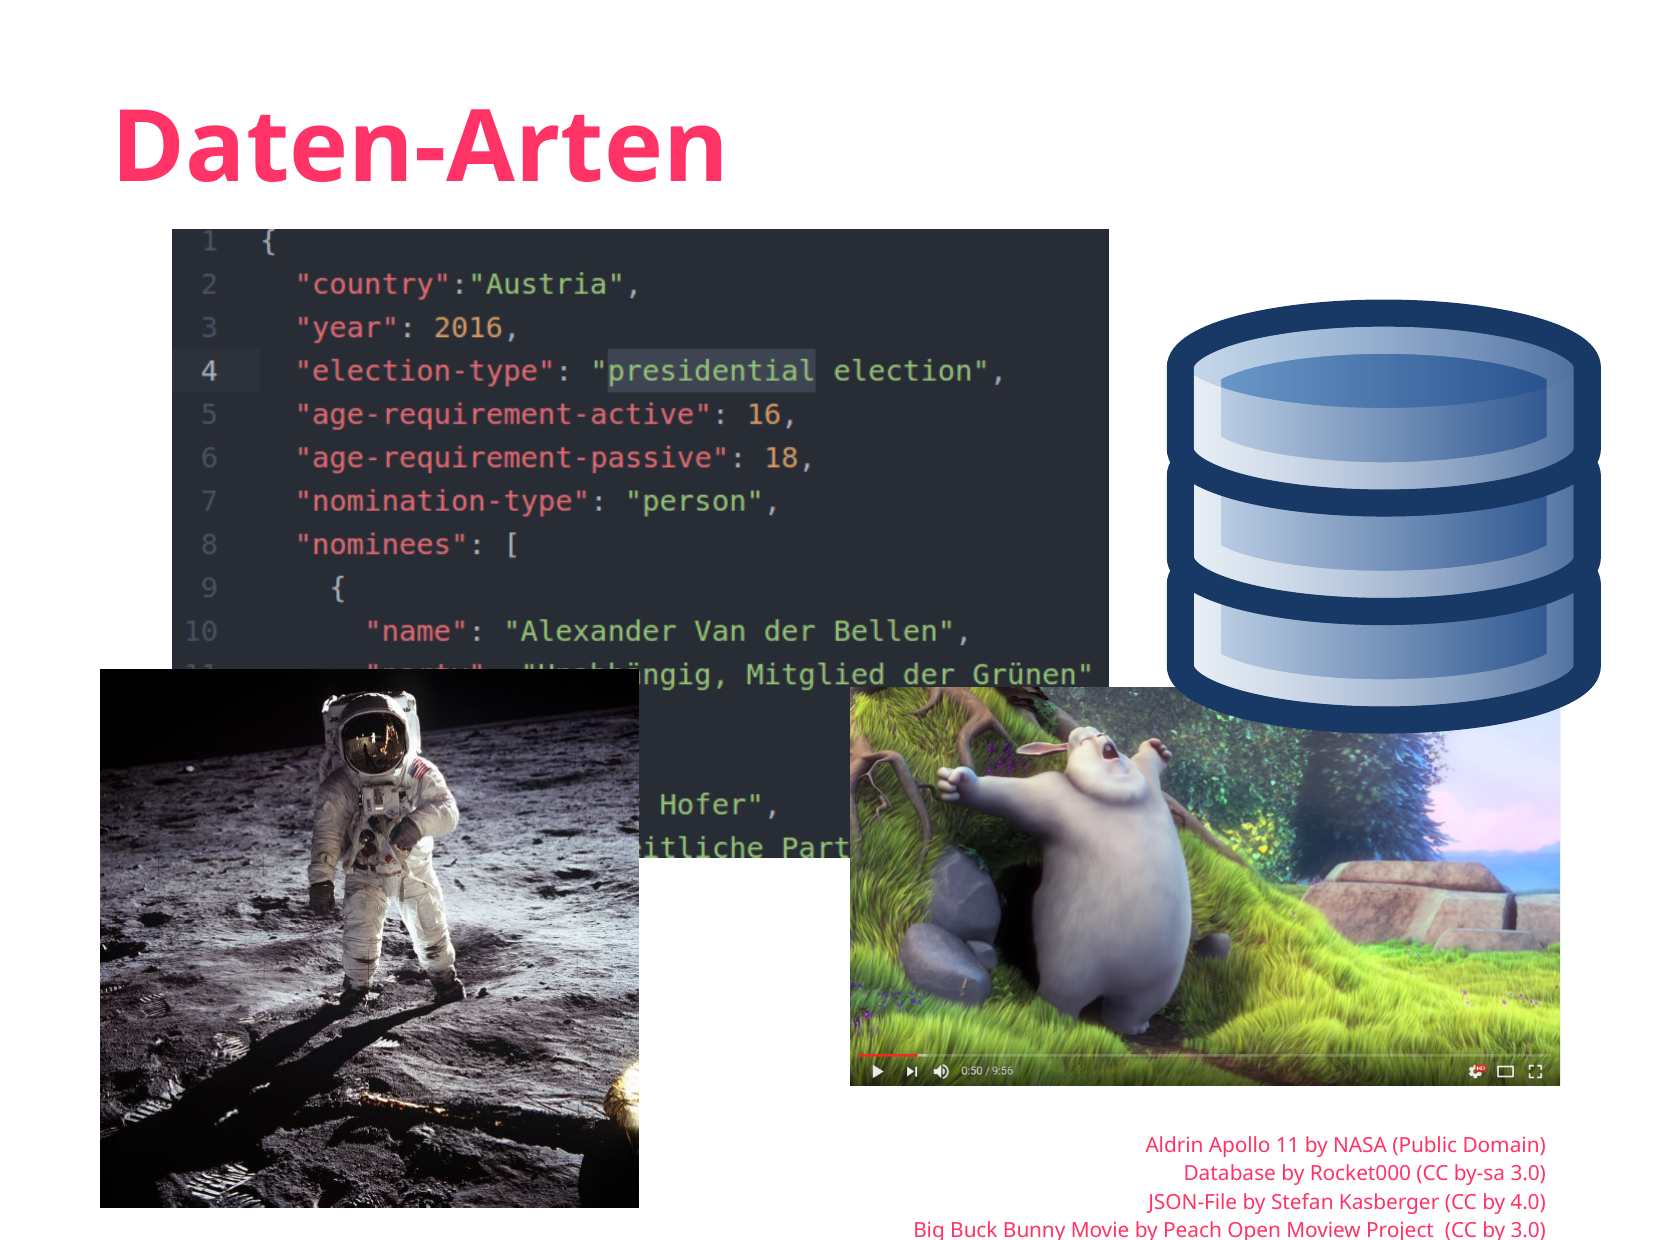

Daten-Arten
Aldrin Apollo 11 by NASA (Public Domain)
Database by Rocket000 (CC by-sa 3.0)
JSON-File by Stefan Kasberger (CC by 4.0)
Big Buck Bunny Movie by Peach Open Moview Project (CC by 3.0)